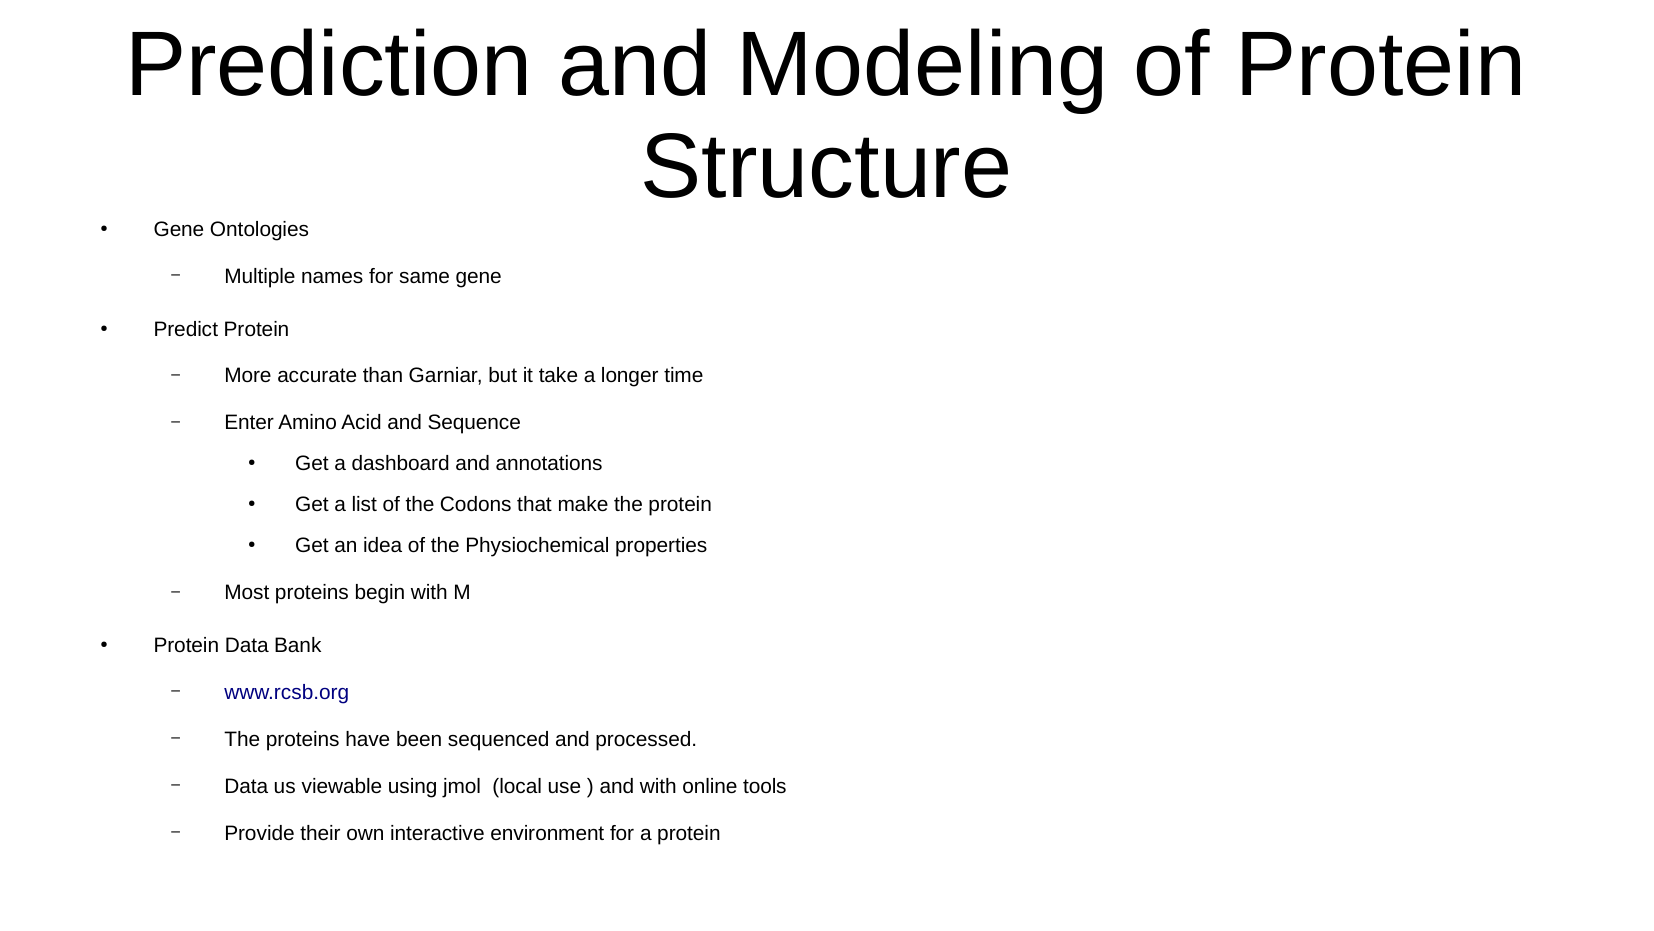

# Prediction and Modeling of Protein Structure
Gene Ontologies
Multiple names for same gene
Predict Protein
More accurate than Garniar, but it take a longer time
Enter Amino Acid and Sequence
Get a dashboard and annotations
Get a list of the Codons that make the protein
Get an idea of the Physiochemical properties
Most proteins begin with M
Protein Data Bank
www.rcsb.org
The proteins have been sequenced and processed.
Data us viewable using jmol (local use ) and with online tools
Provide their own interactive environment for a protein